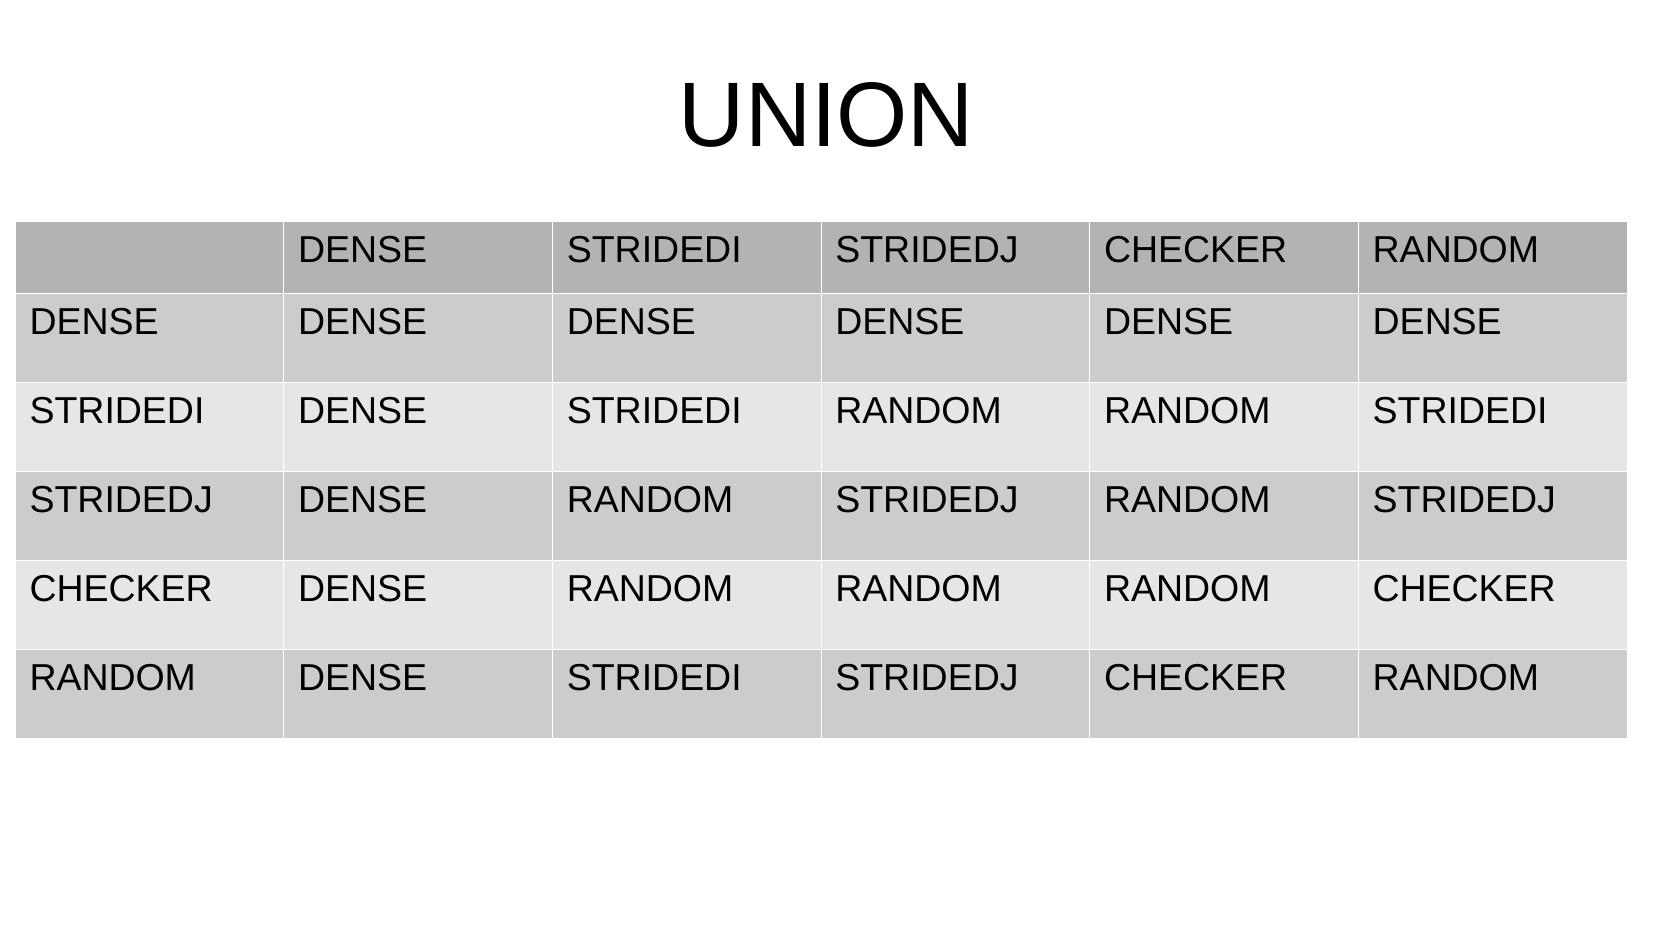

# UNION
| | DENSE | STRIDEDI | STRIDEDJ | CHECKER | RANDOM |
| --- | --- | --- | --- | --- | --- |
| DENSE | DENSE | DENSE | DENSE | DENSE | DENSE |
| STRIDEDI | DENSE | STRIDEDI | RANDOM | RANDOM | STRIDEDI |
| STRIDEDJ | DENSE | RANDOM | STRIDEDJ | RANDOM | STRIDEDJ |
| CHECKER | DENSE | RANDOM | RANDOM | RANDOM | CHECKER |
| RANDOM | DENSE | STRIDEDI | STRIDEDJ | CHECKER | RANDOM |